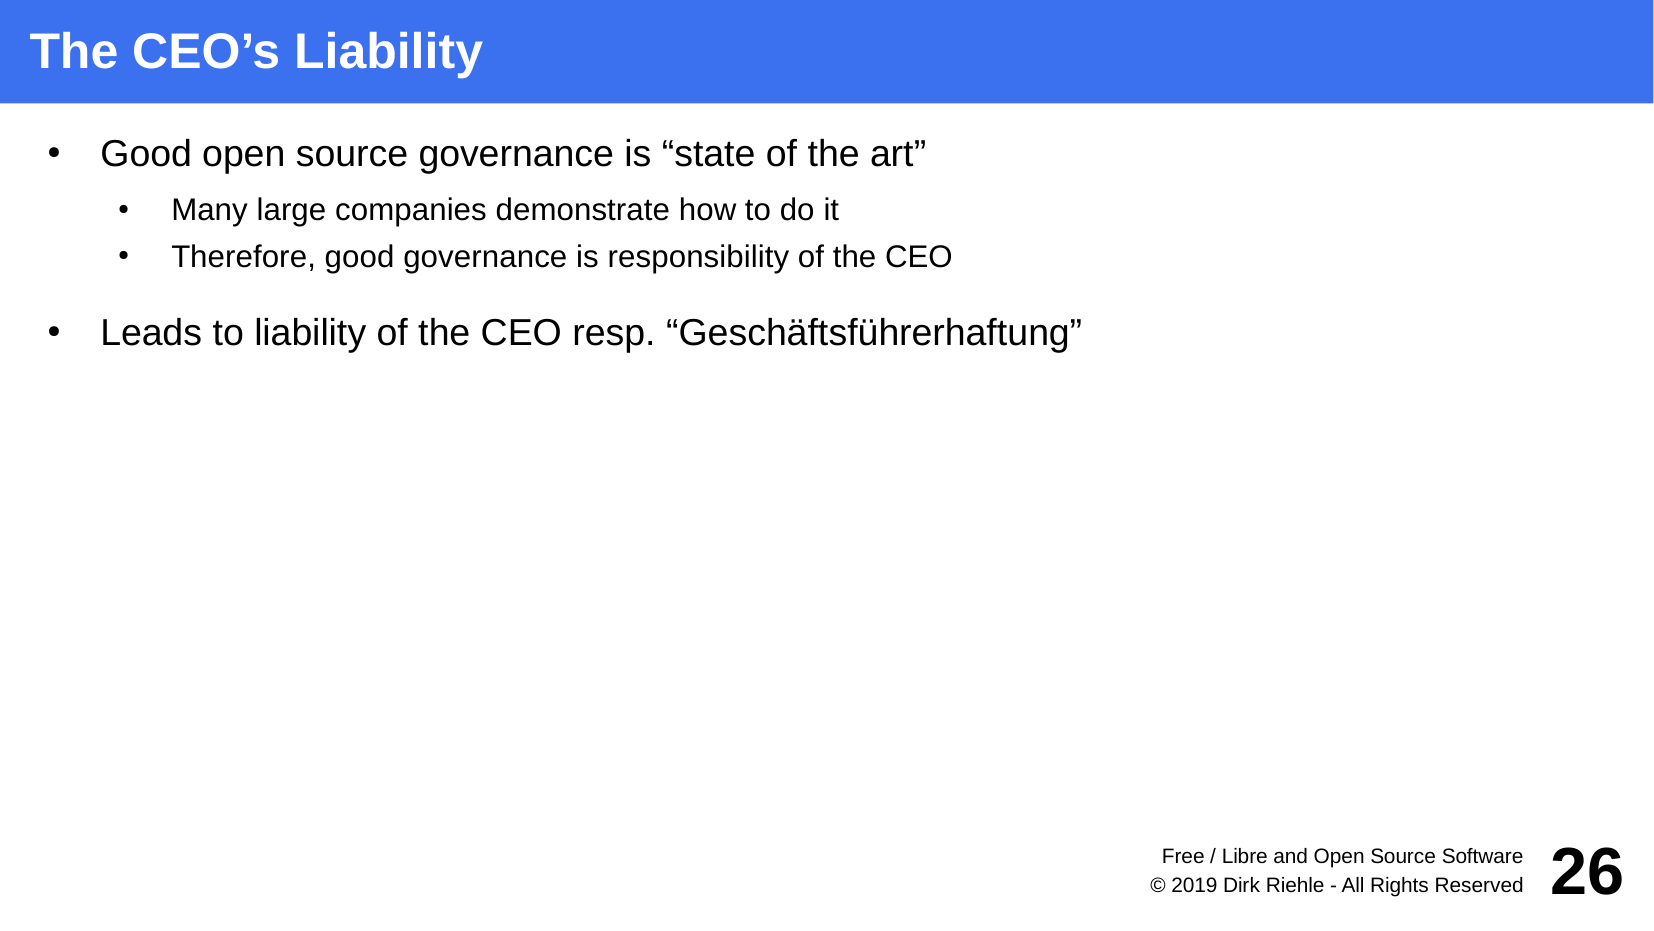

# The CEO’s Liability
Good open source governance is “state of the art”
Many large companies demonstrate how to do it
Therefore, good governance is responsibility of the CEO
Leads to liability of the CEO resp. “Geschäftsführerhaftung”
Free / Libre and Open Source Software
26
© 2019 Dirk Riehle - All Rights Reserved